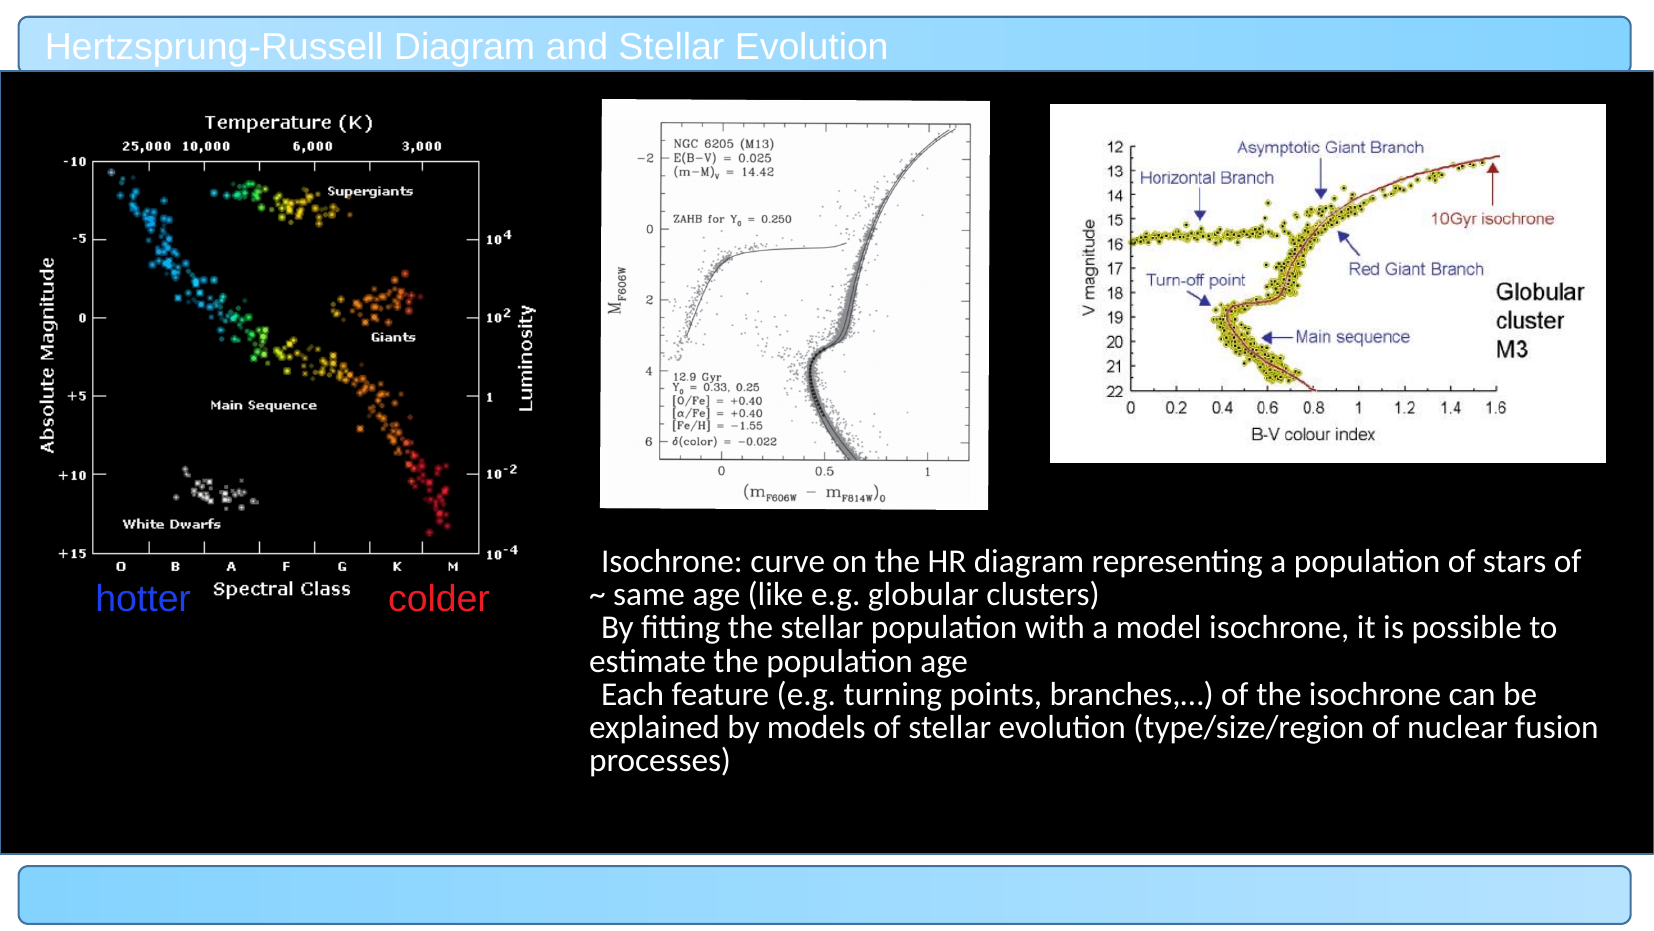

Hertzsprung-Russell Diagram and Stellar Evolution
Isochrone: curve on the HR diagram representing a population of stars of ~ same age (like e.g. globular clusters)
By fitting the stellar population with a model isochrone, it is possible to estimate the population age
Each feature (e.g. turning points, branches,…) of the isochrone can be explained by models of stellar evolution (type/size/region of nuclear fusion processes)
hotter
colder